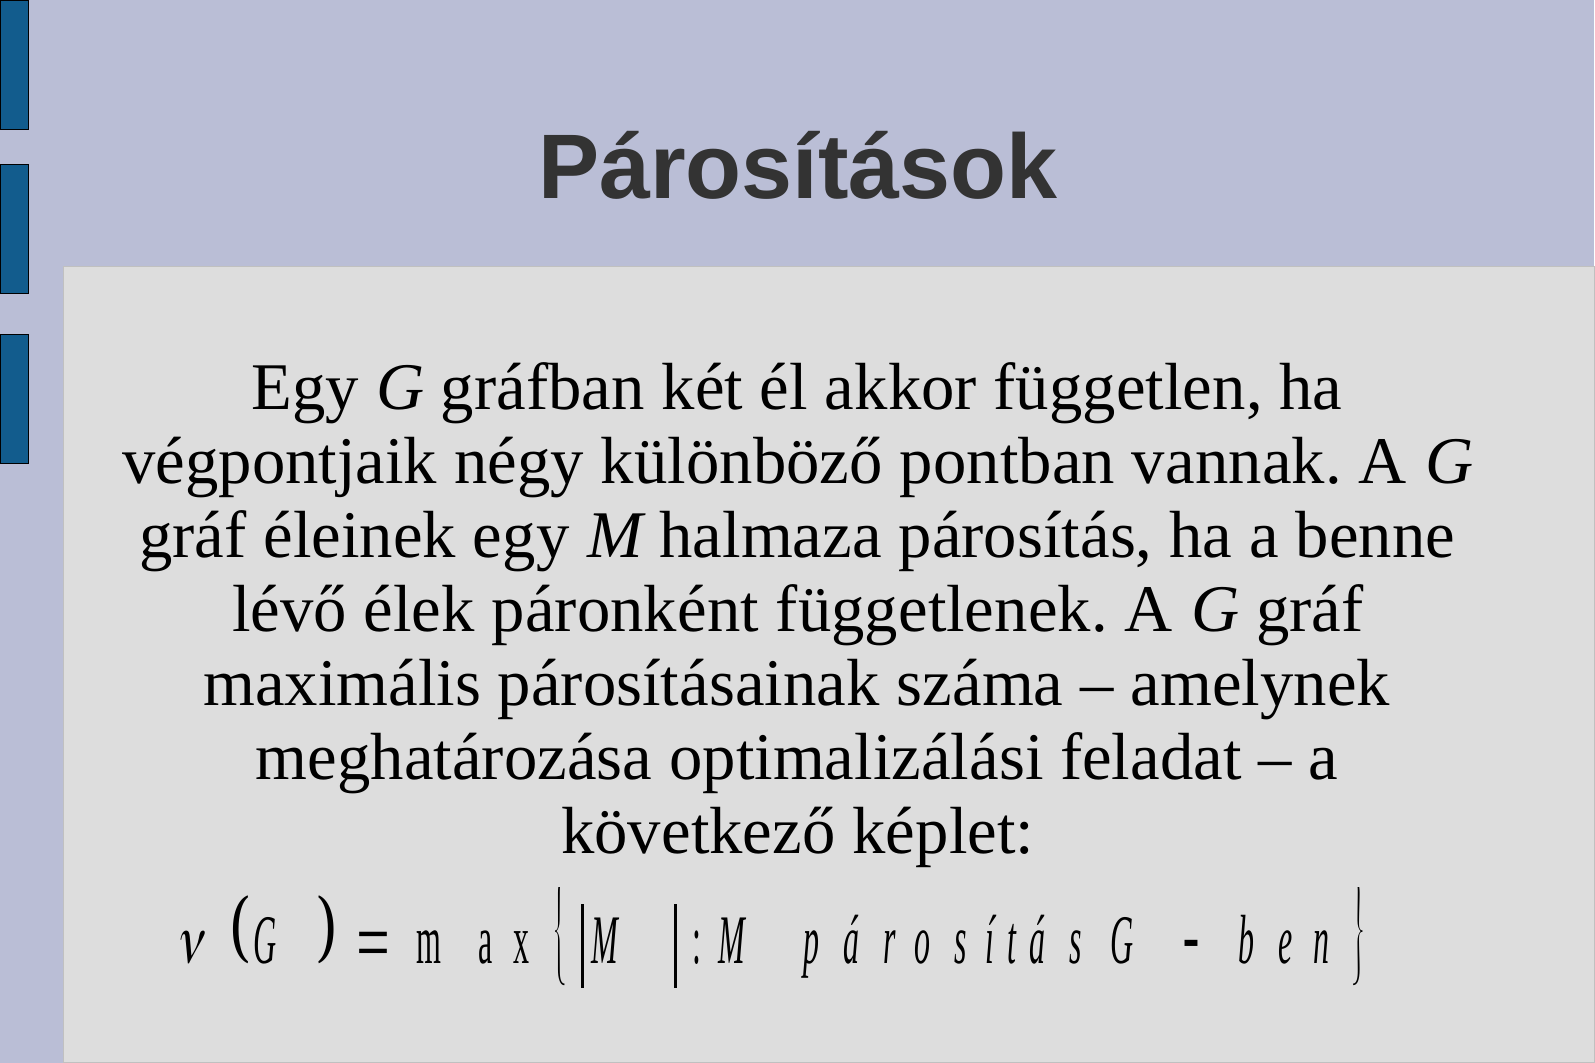

# Párosítások
Egy G gráfban két él akkor független, ha végpontjaik négy különböző pontban vannak. A G gráf éleinek egy M halmaza párosítás, ha a benne lévő élek páronként függetlenek. A G gráf maximális párosításainak száma – amelynek meghatározása optimalizálási feladat – a következő képlet: